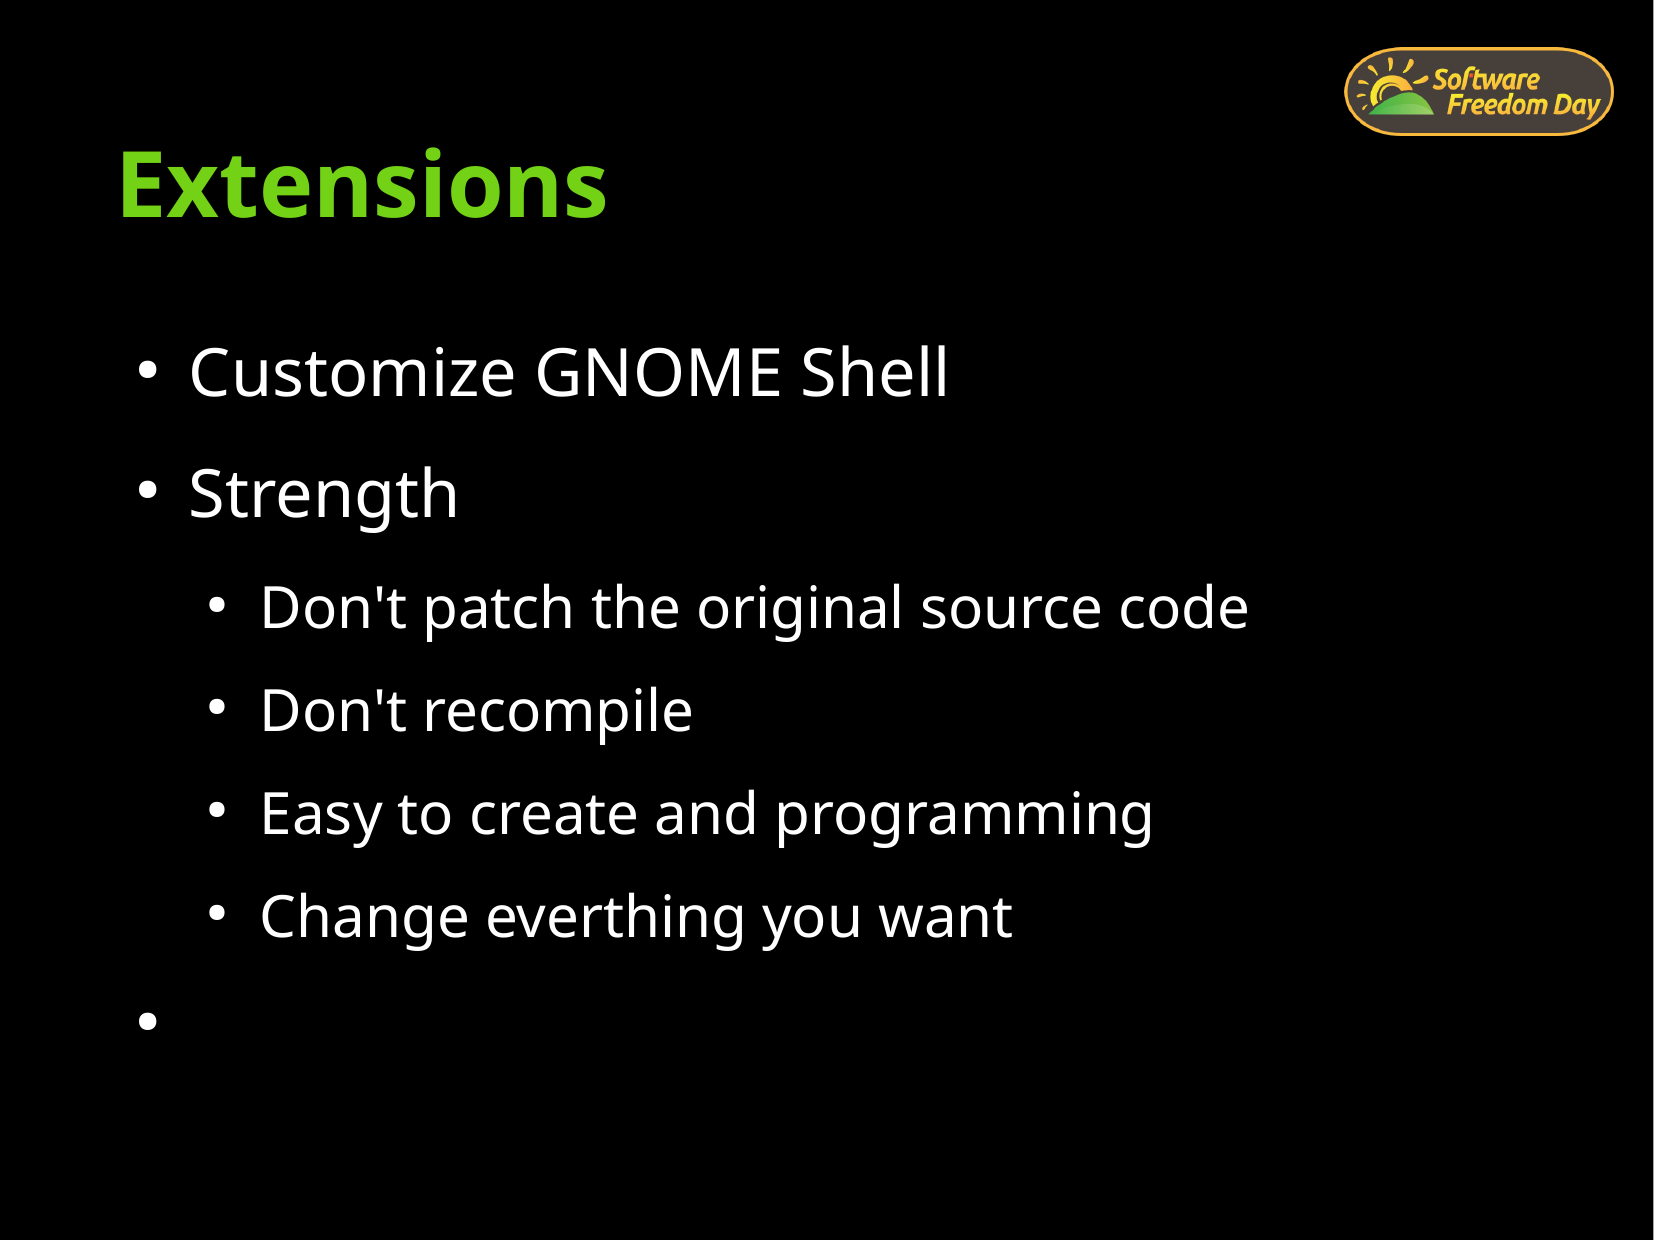

# Extensions
Customize GNOME Shell
Strength
Don't patch the original source code
Don't recompile
Easy to create and programming
Change everthing you want